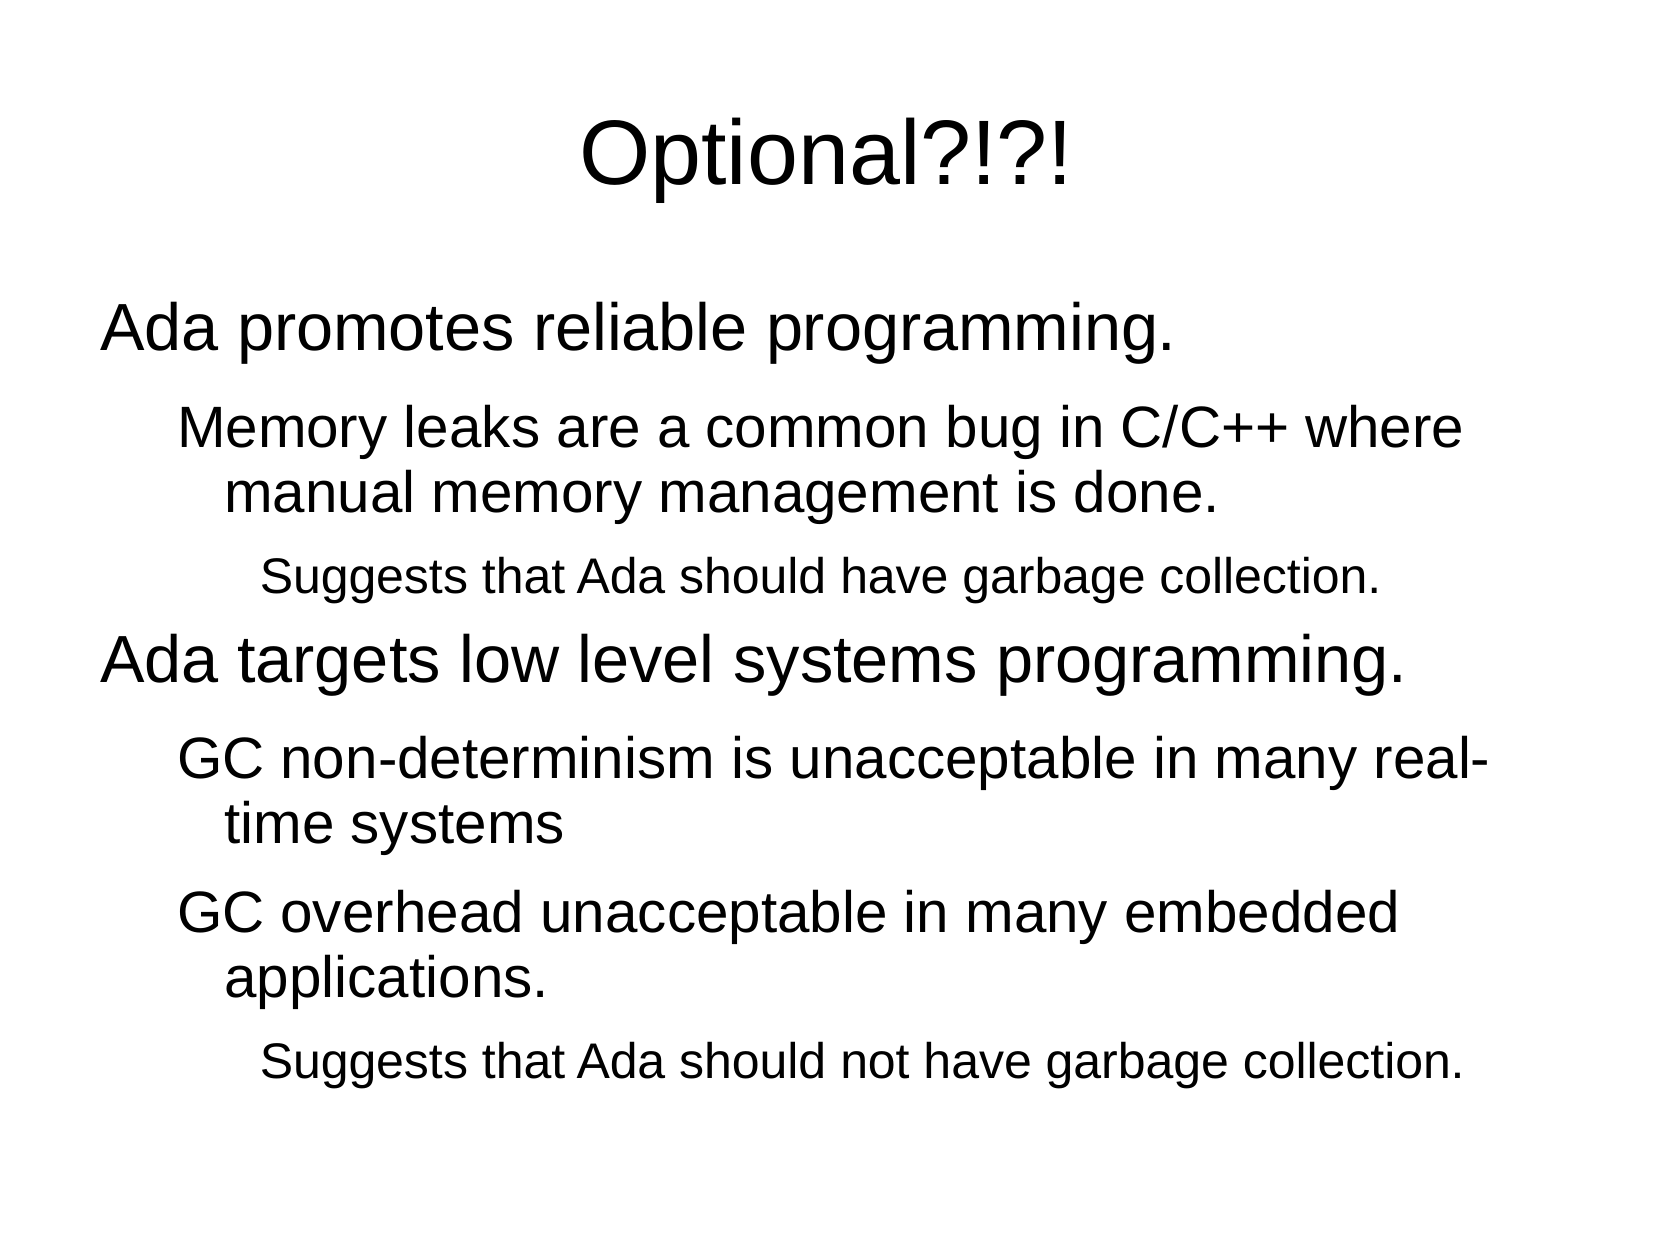

# Optional?!?!
Ada promotes reliable programming.
Memory leaks are a common bug in C/C++ where manual memory management is done.
Suggests that Ada should have garbage collection.
Ada targets low level systems programming.
GC non-determinism is unacceptable in many real-time systems
GC overhead unacceptable in many embedded applications.
Suggests that Ada should not have garbage collection.